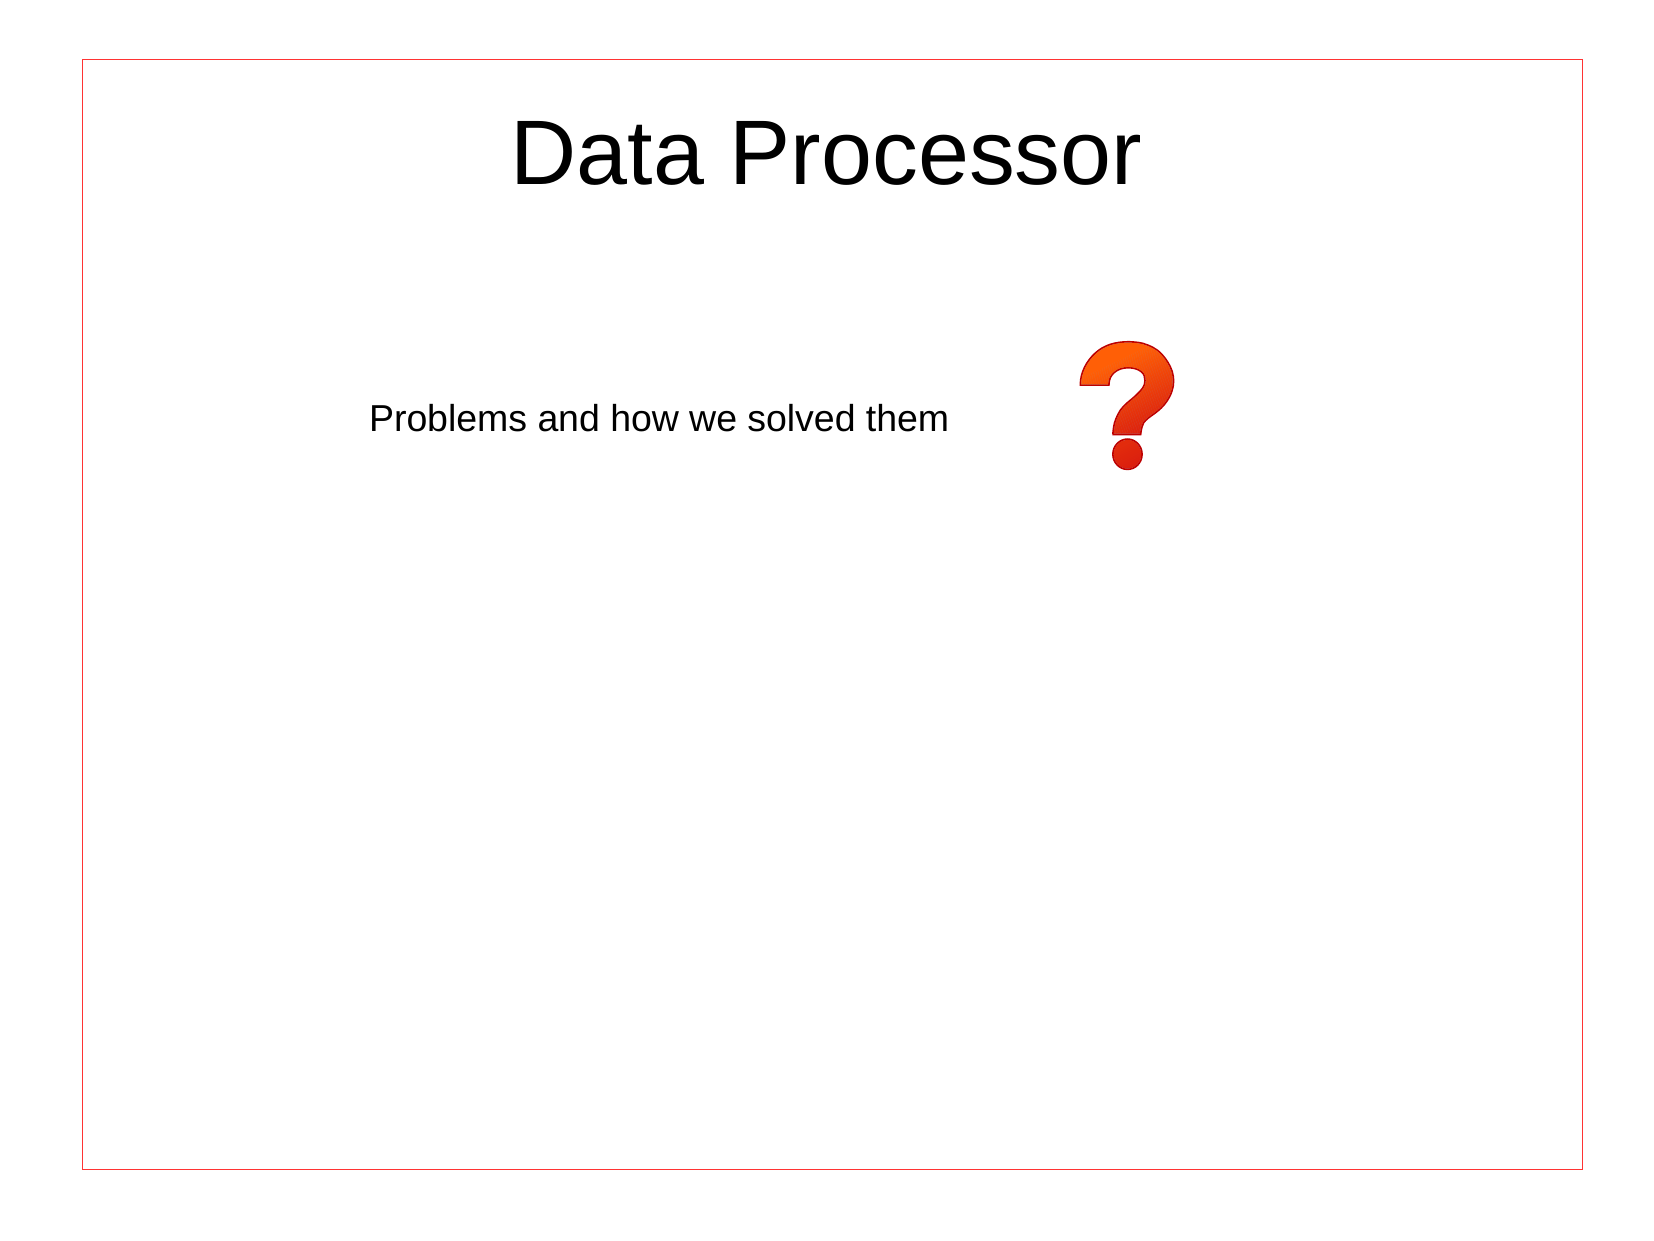

# Data Processor
Problems and how we solved them